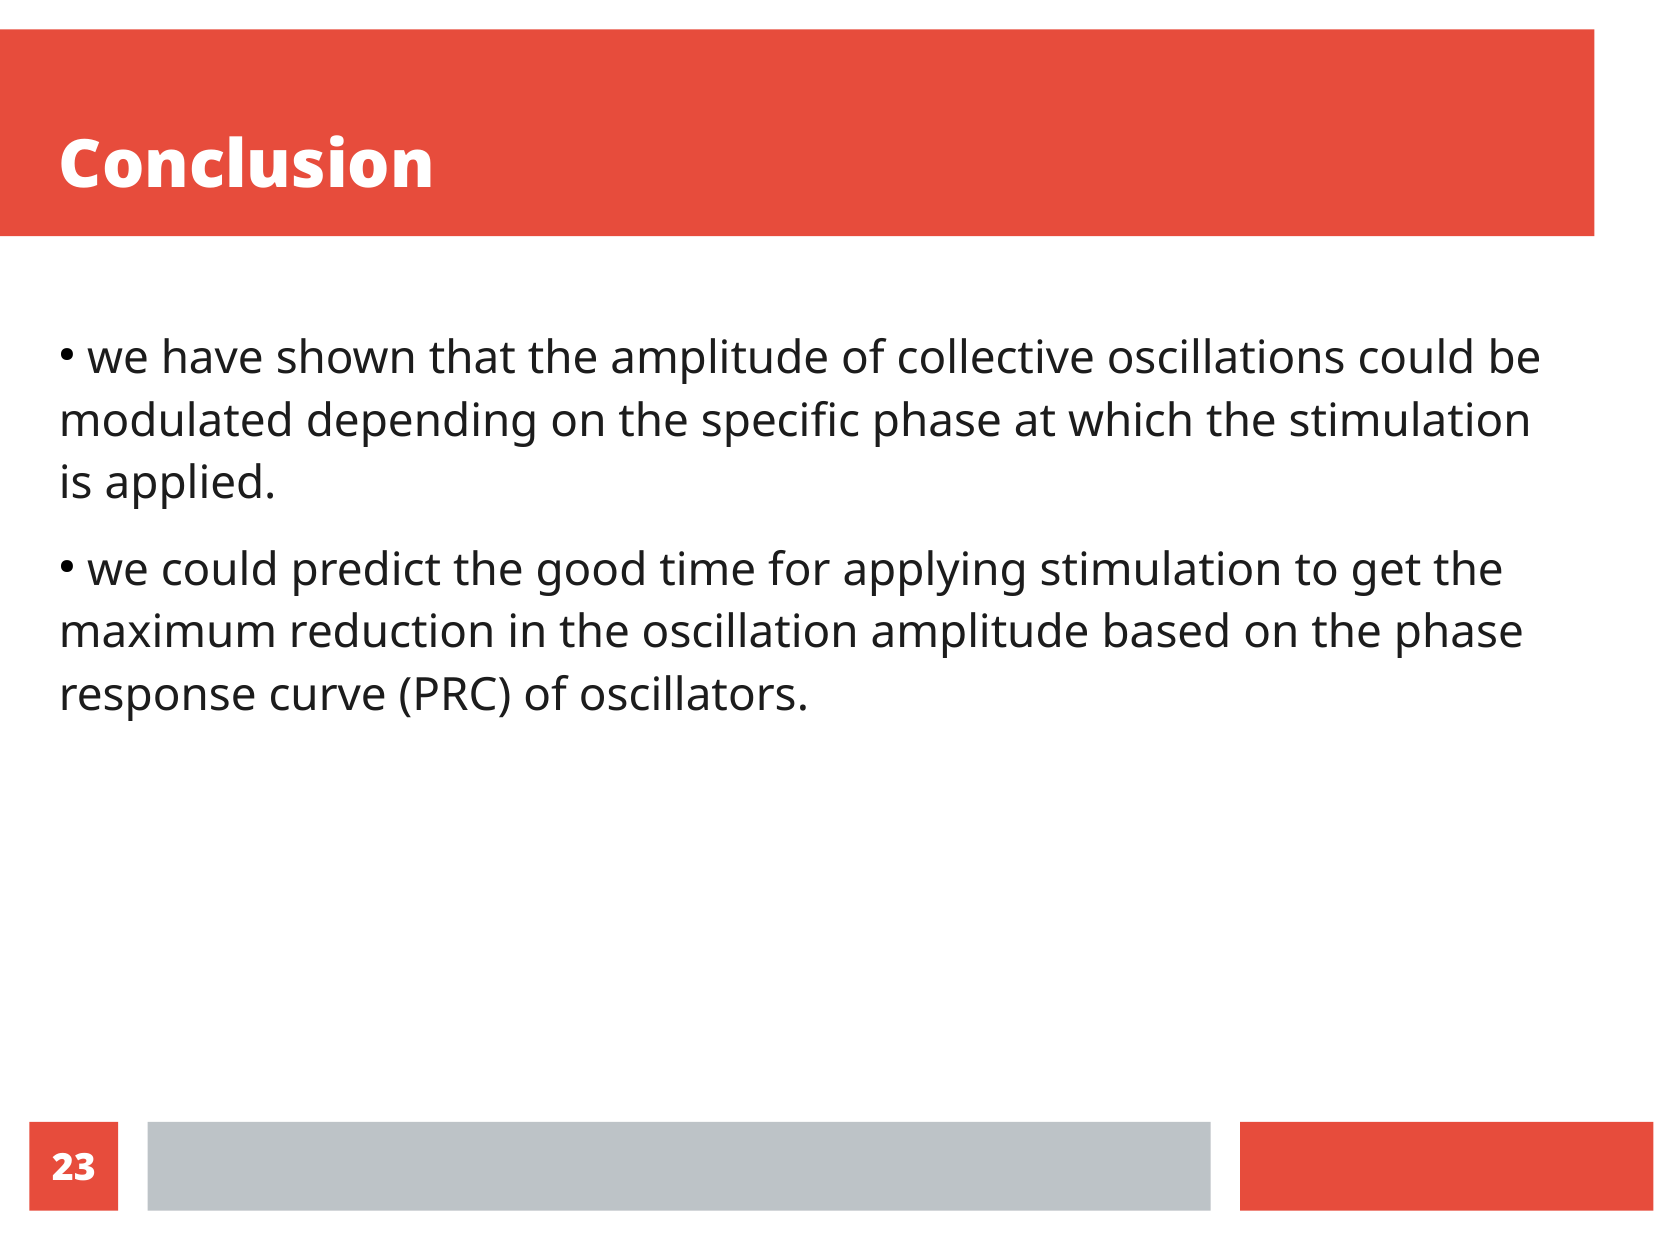

# Conclusion
 we have shown that the amplitude of collective oscillations could be modulated depending on the specific phase at which the stimulation is applied.
 we could predict the good time for applying stimulation to get the maximum reduction in the oscillation amplitude based on the phase response curve (PRC) of oscillators.
23